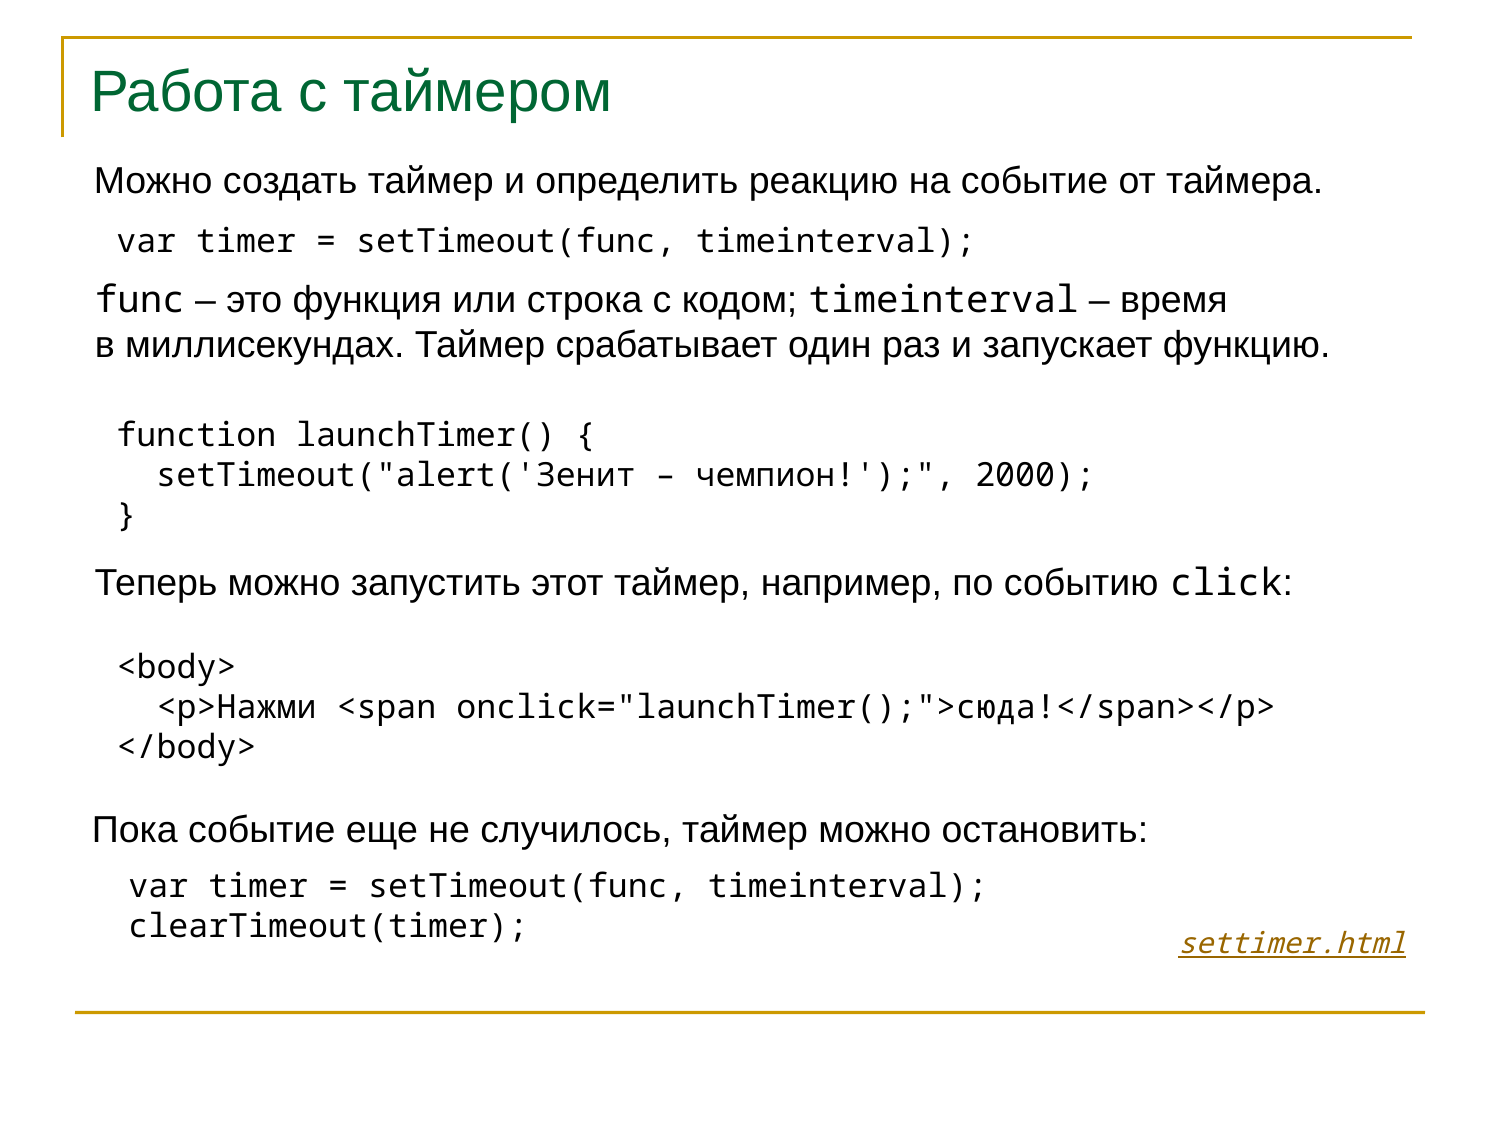

# Работа с таймером
Можно создать таймер и определить реакцию на событие от таймера.
var timer = setTimeout(func, timeinterval);
func – это функция или строка с кодом; timeinterval – время
в миллисекундах. Таймер срабатывает один раз и запускает функцию.
function launchTimer() {
 setTimeout("alert('Зенит – чемпион!');", 2000);
}
Теперь можно запустить этот таймер, например, по событию click:
<body>
 <p>Нажми <span onclick="launchTimer();">сюда!</span></p>
</body>
Пока событие еще не случилось, таймер можно остановить:
var timer = setTimeout(func, timeinterval);
clearTimeout(timer);
settimer.html